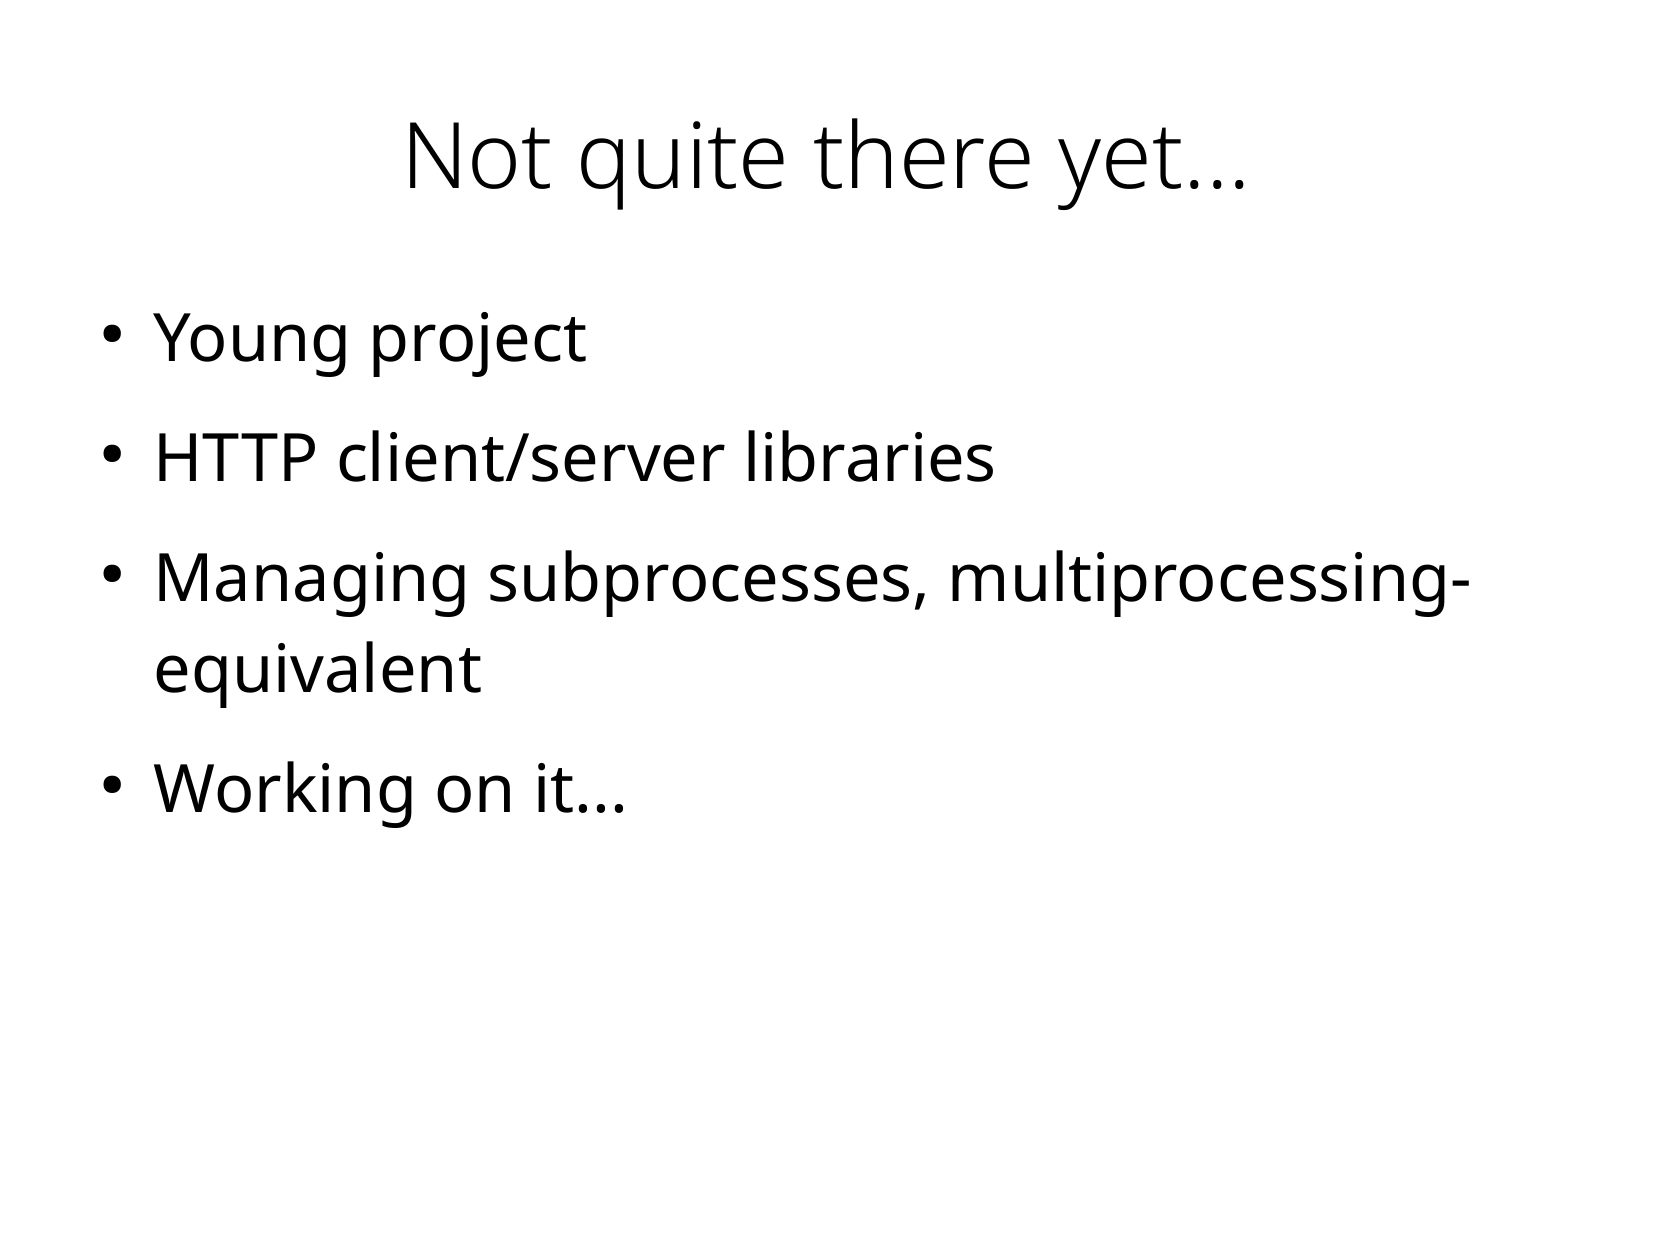

# Not quite there yet...
Young project
HTTP client/server libraries
Managing subprocesses, multiprocessing-equivalent
Working on it...